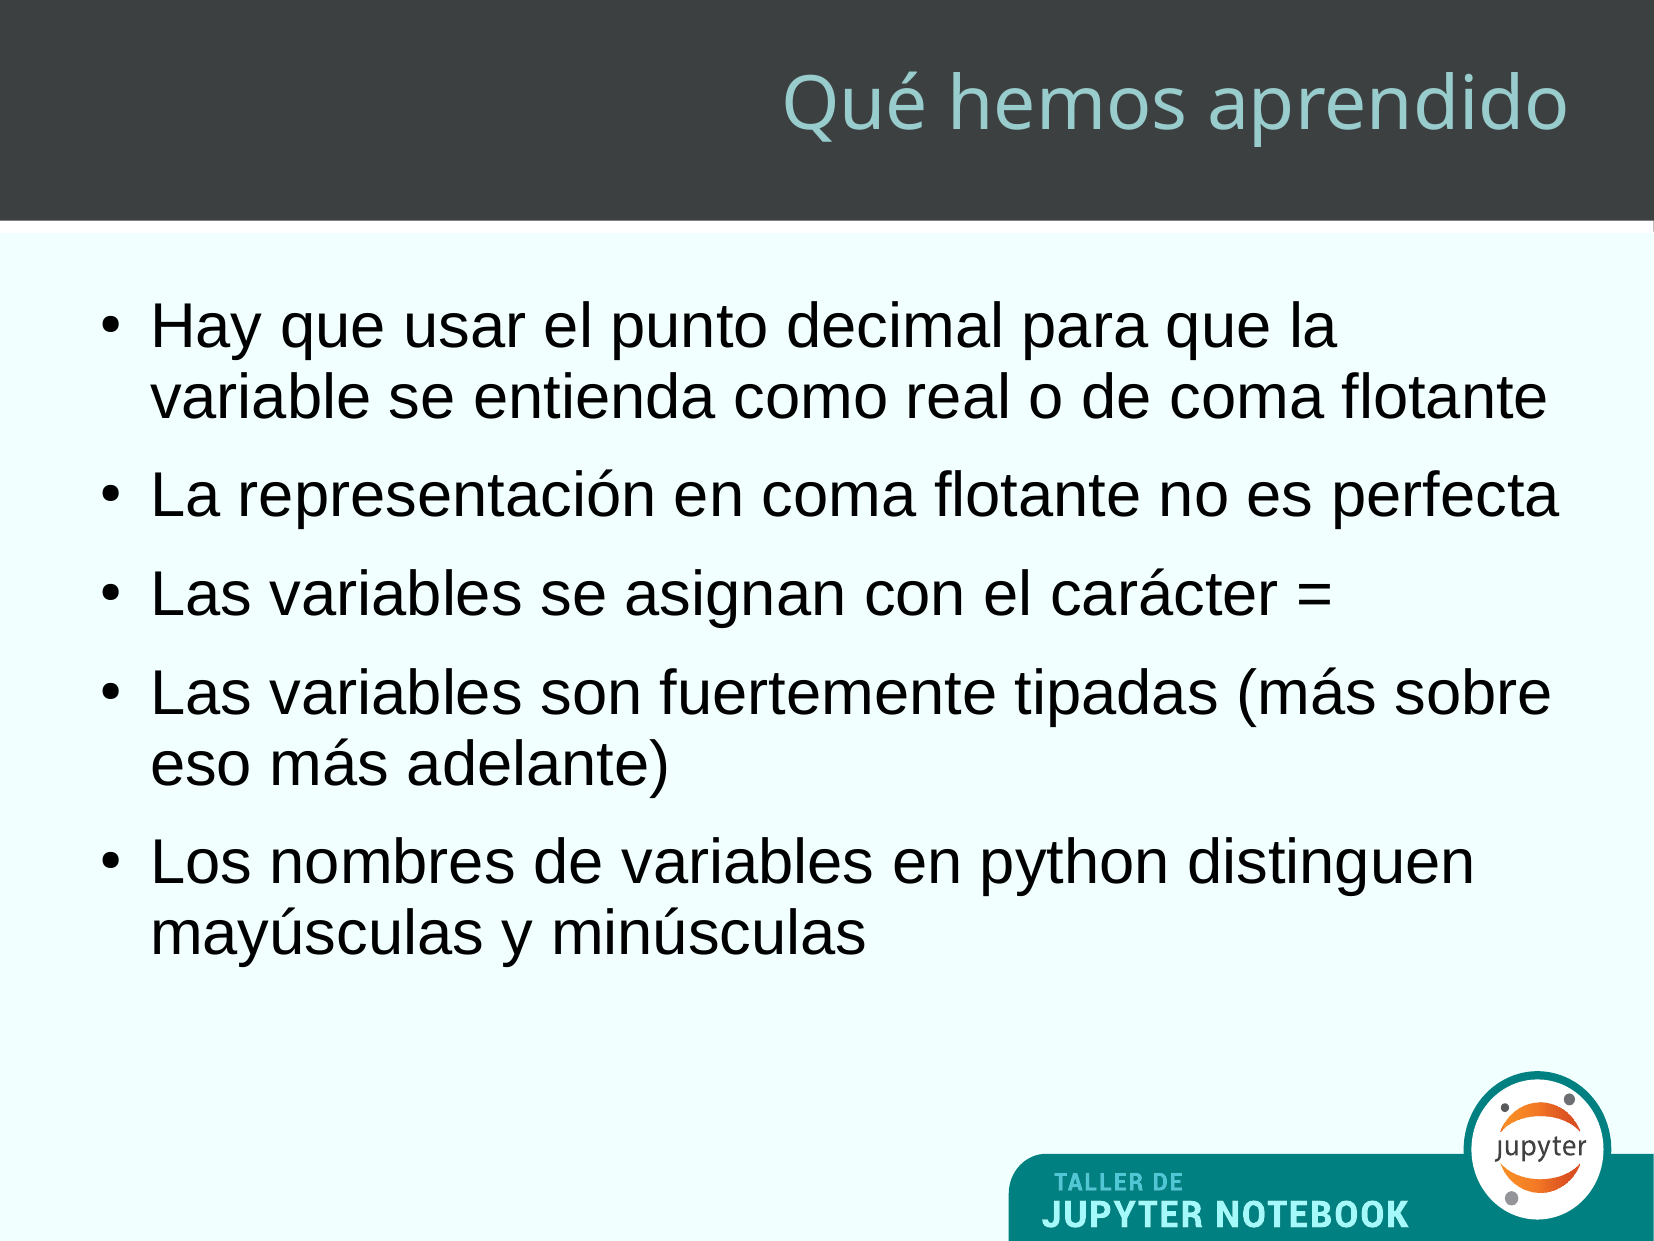

# Qué hemos aprendido
Hay que usar el punto decimal para que la variable se entienda como real o de coma flotante
La representación en coma flotante no es perfecta
Las variables se asignan con el carácter =
Las variables son fuertemente tipadas (más sobre eso más adelante)
Los nombres de variables en python distinguen mayúsculas y minúsculas